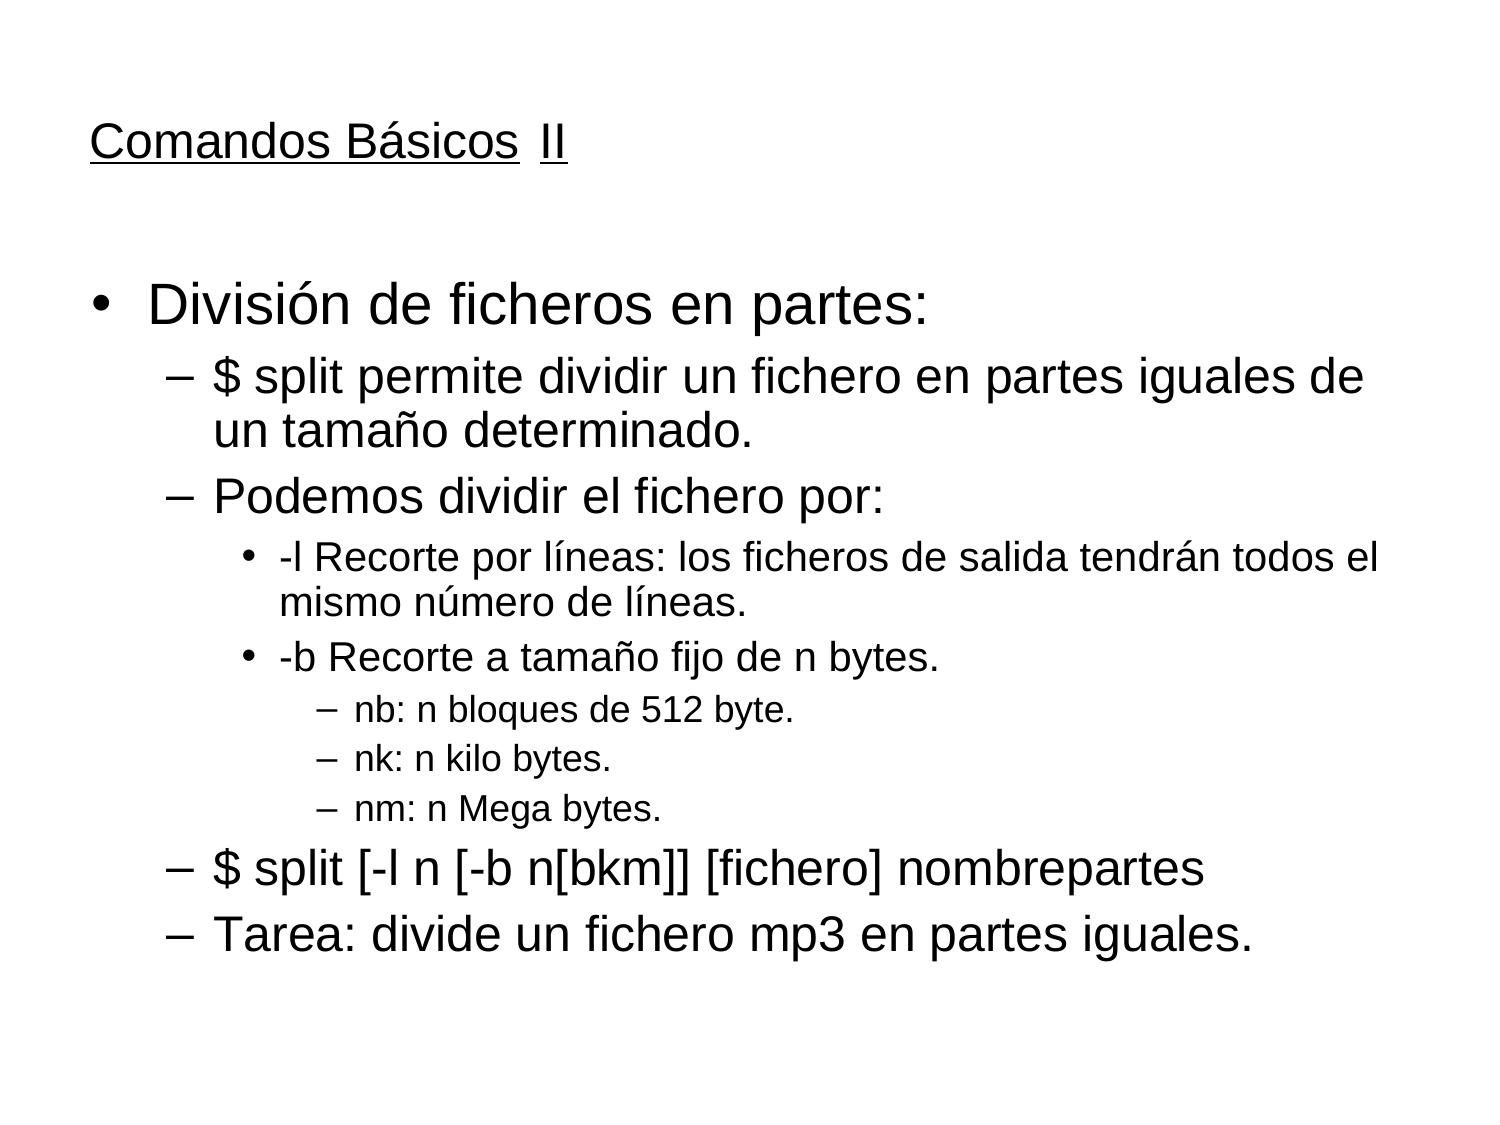

# Comandos Básicos	II
División de ficheros en partes:
$ split permite dividir un fichero en partes iguales de un tamaño determinado.
Podemos dividir el fichero por:
-l Recorte por líneas: los ficheros de salida tendrán todos el mismo número de líneas.
-b Recorte a tamaño fijo de n bytes.
nb: n bloques de 512 byte.
nk: n kilo bytes.
nm: n Mega bytes.
$ split [-l n [-b n[bkm]] [fichero] nombrepartes
Tarea: divide un fichero mp3 en partes iguales.